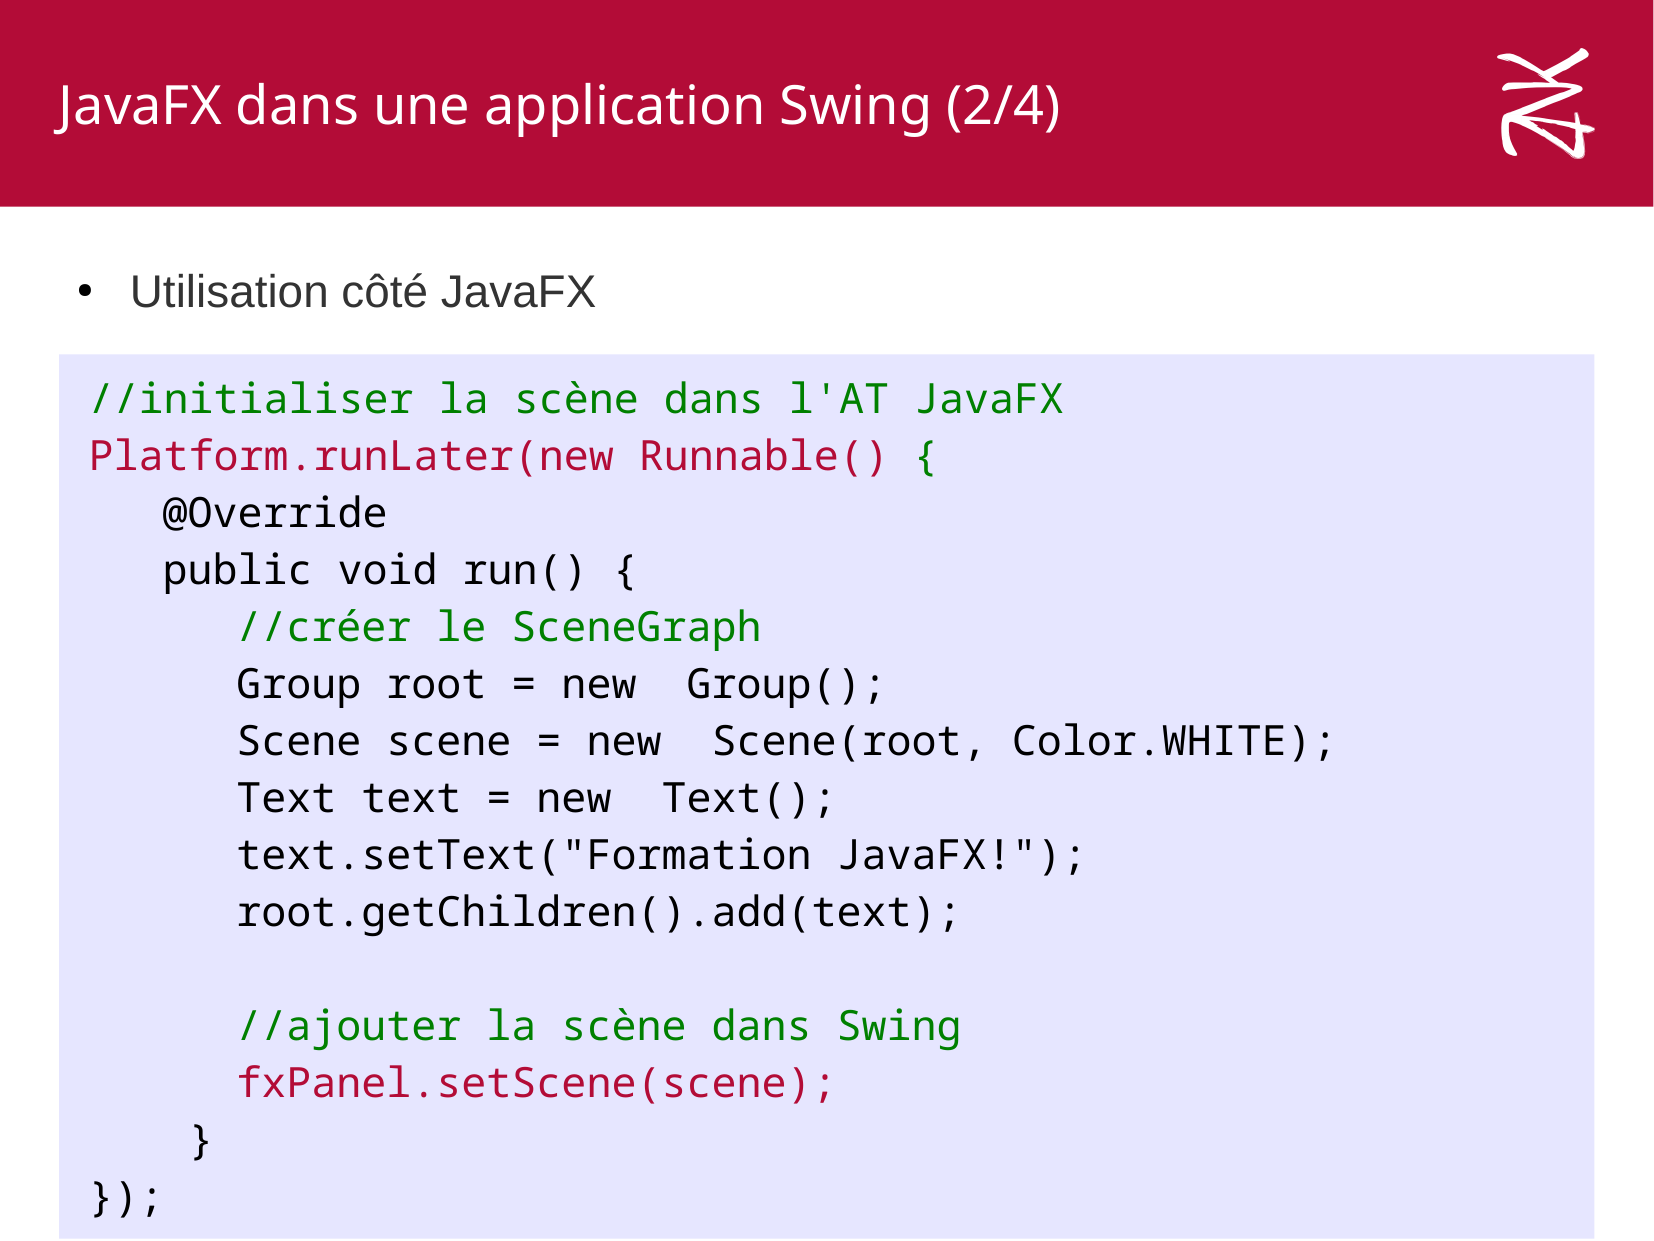

# JavaFX dans une application Swing (2/4)
Utilisation côté JavaFX
//initialiser la scène dans l'AT JavaFX
Platform.runLater(new Runnable() {
	@Override
	public void run() {
		//créer le SceneGraph
		Group root = new Group();
 	Scene scene = new Scene(root, Color.WHITE);
 	Text text = new Text();
 	text.setText("Formation JavaFX!");
 	root.getChildren().add(text);
		//ajouter la scène dans Swing
 	fxPanel.setScene(scene);
 }
});